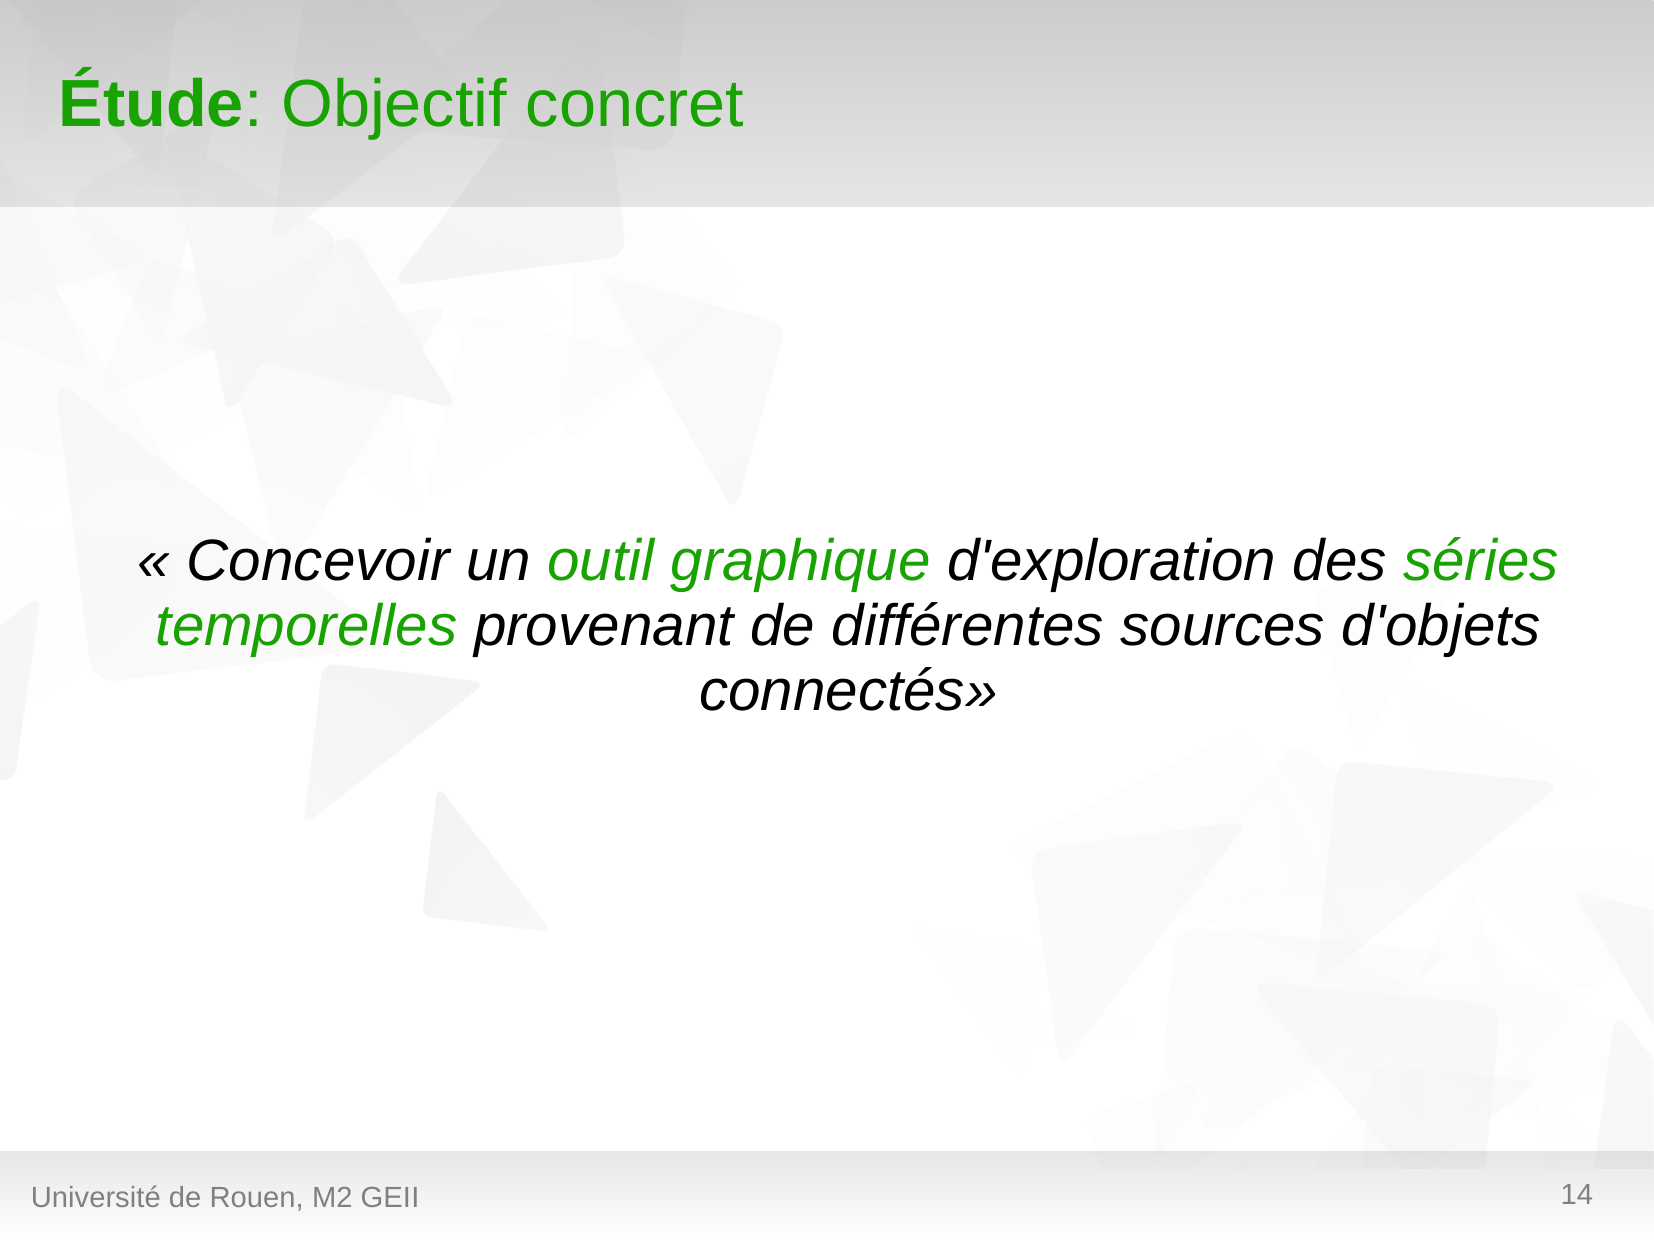

# Étude: Objectif concret
« Concevoir un outil graphique d'exploration des séries temporelles provenant de différentes sources d'objets connectés»
14
Université de Rouen, M2 GEII